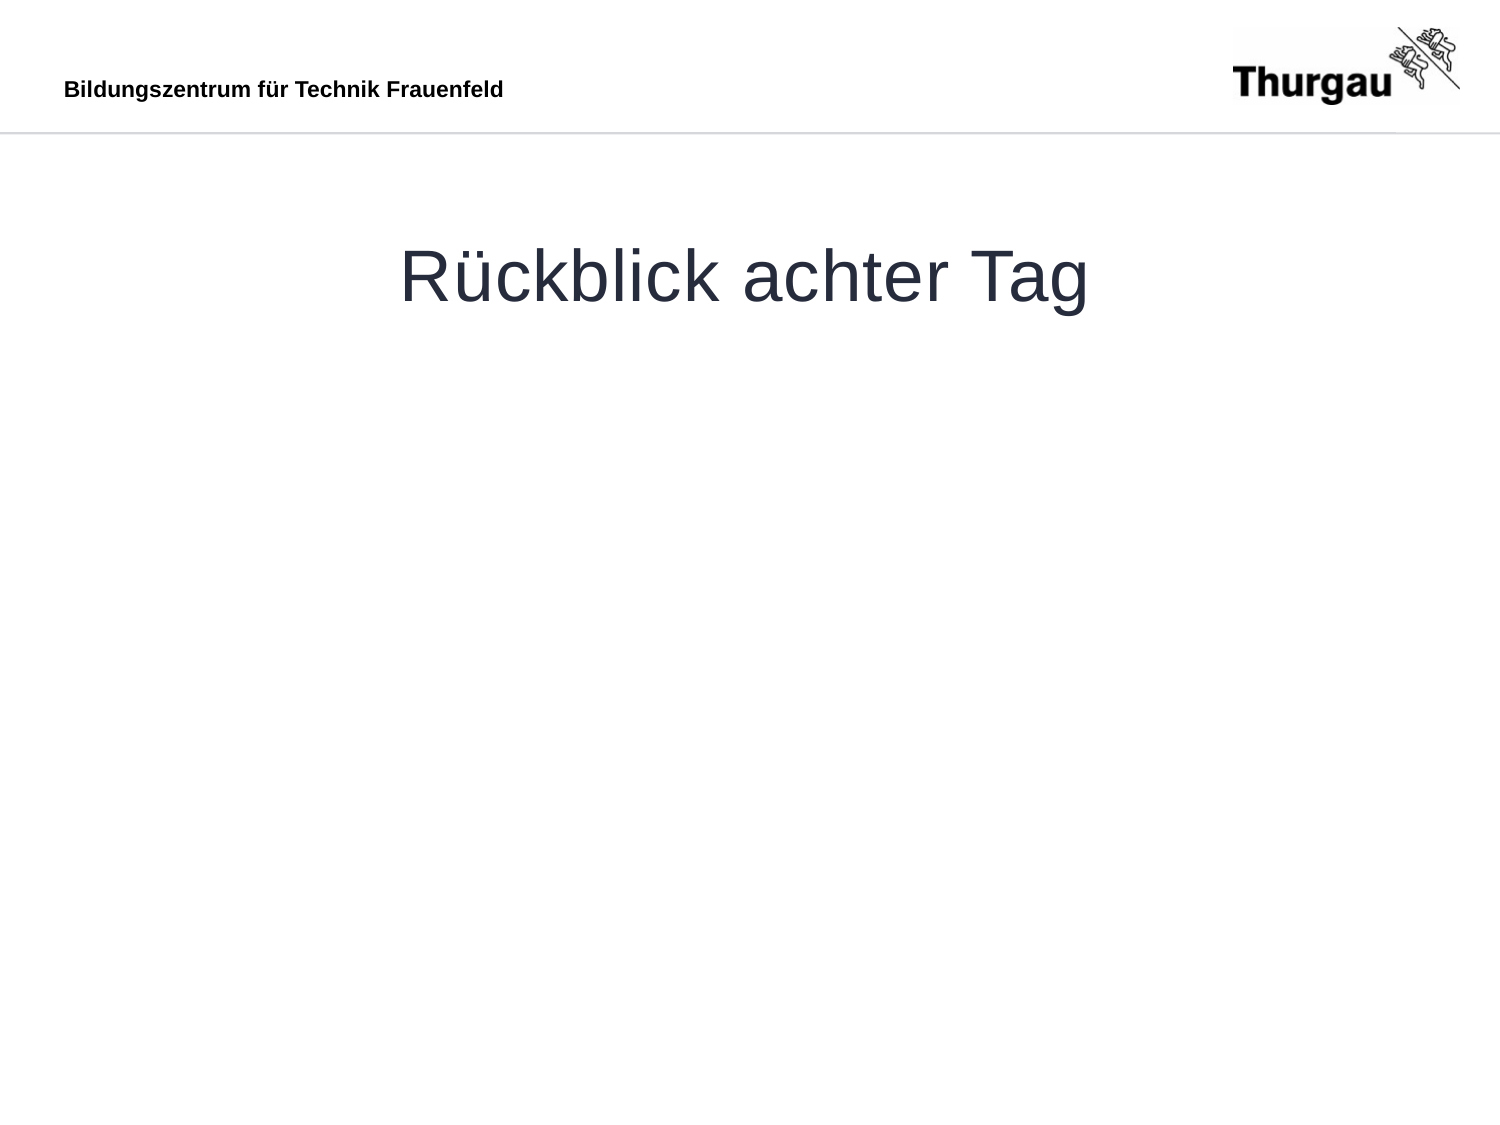

Bildungszentrum für Technik Frauenfeld
Rückblick achter Tag